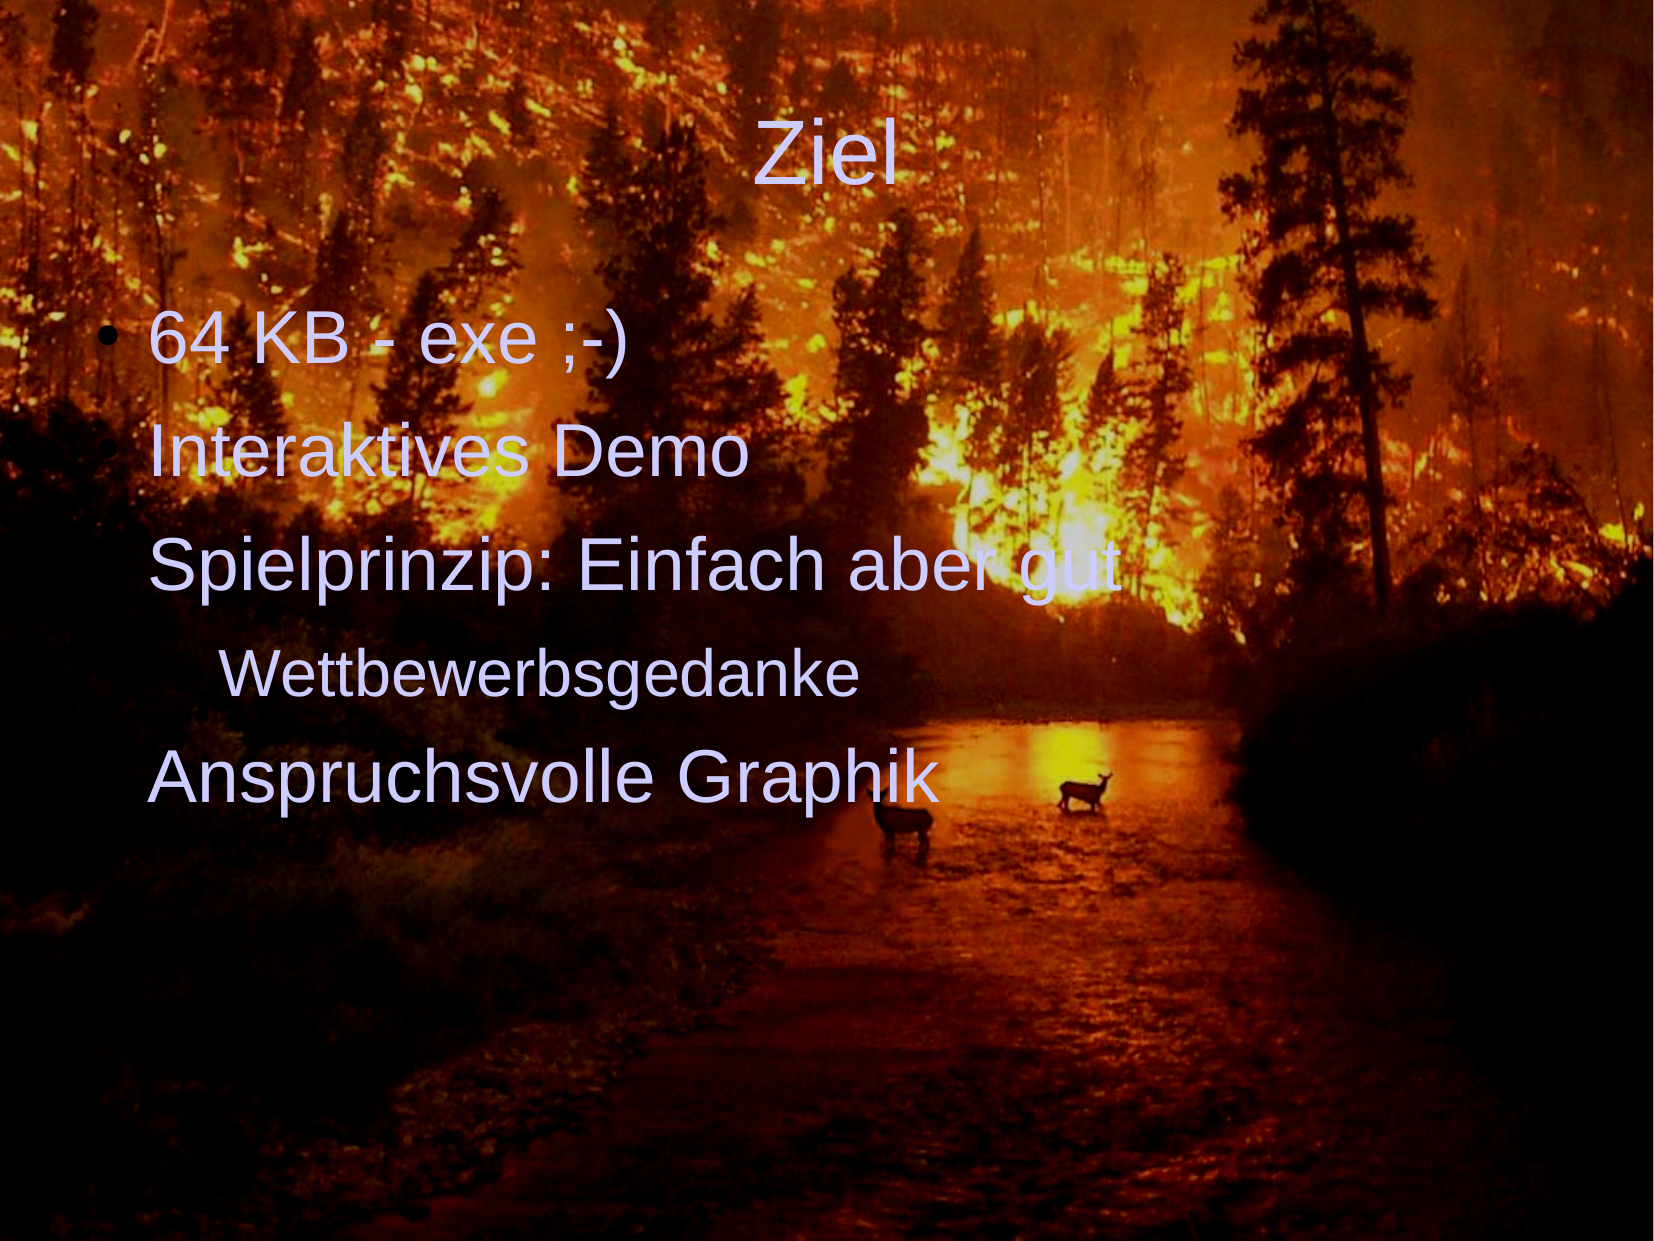

# Ziel
64 KB - exe ;-)
Interaktives Demo
Spielprinzip: Einfach aber gut
Wettbewerbsgedanke
Anspruchsvolle Graphik